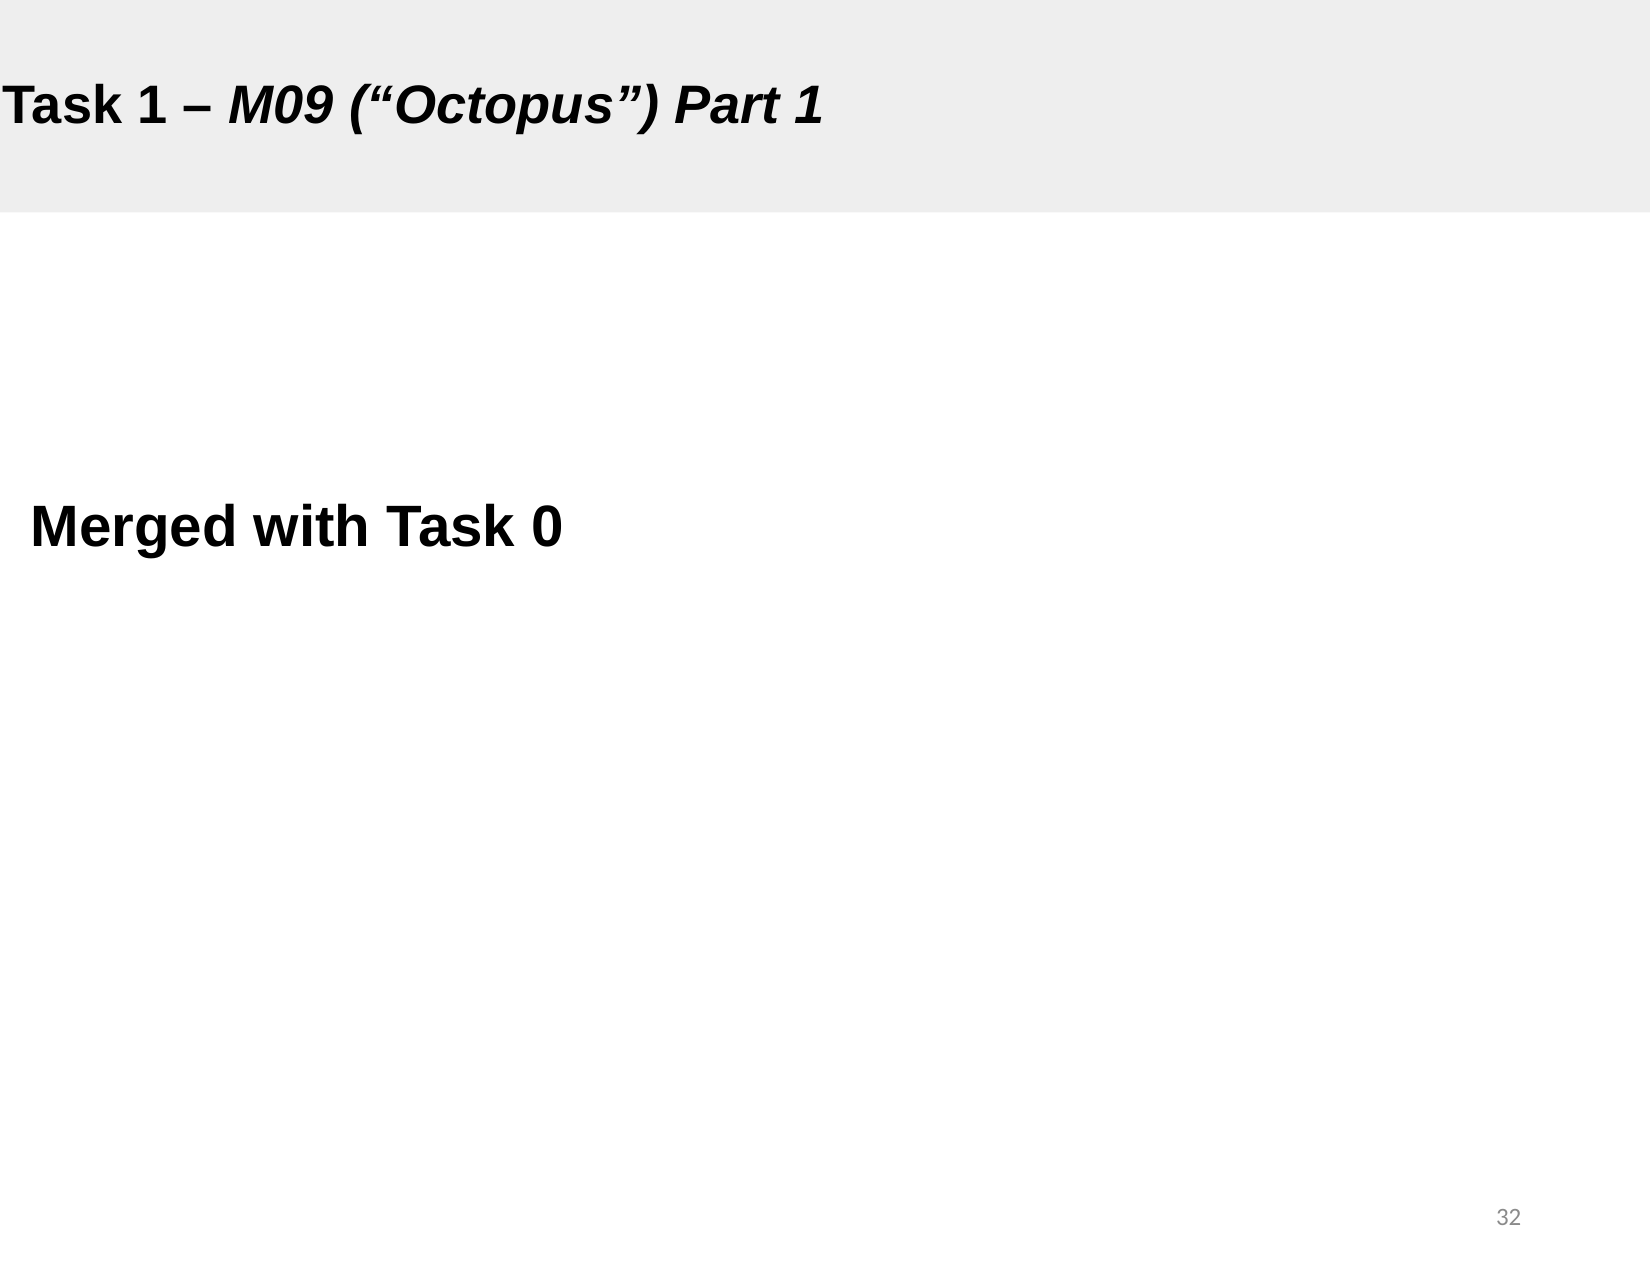

# Task 1 – M09 (“Octopus”) Part 1
Merged with Task 0
32